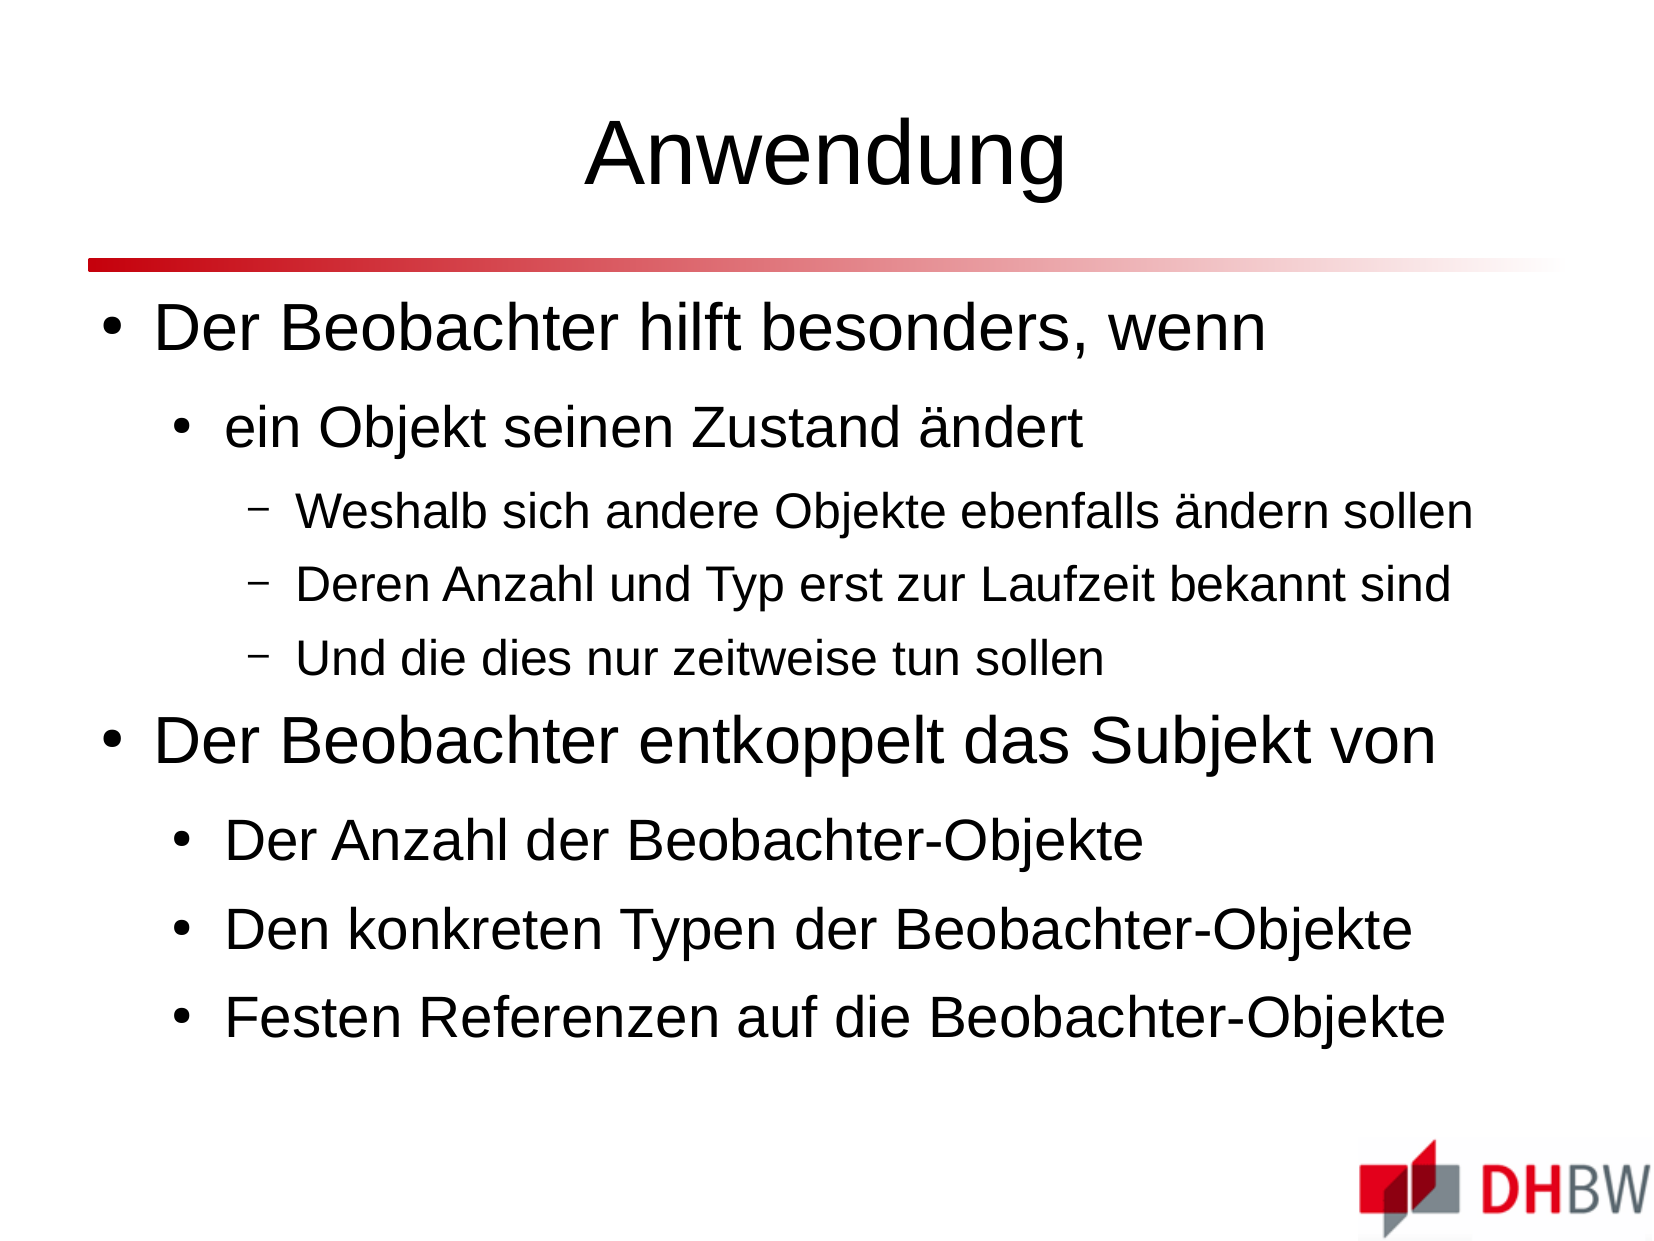

# Anwendung
Der Beobachter hilft besonders, wenn
ein Objekt seinen Zustand ändert
Weshalb sich andere Objekte ebenfalls ändern sollen
Deren Anzahl und Typ erst zur Laufzeit bekannt sind
Und die dies nur zeitweise tun sollen
Der Beobachter entkoppelt das Subjekt von
Der Anzahl der Beobachter-Objekte
Den konkreten Typen der Beobachter-Objekte
Festen Referenzen auf die Beobachter-Objekte